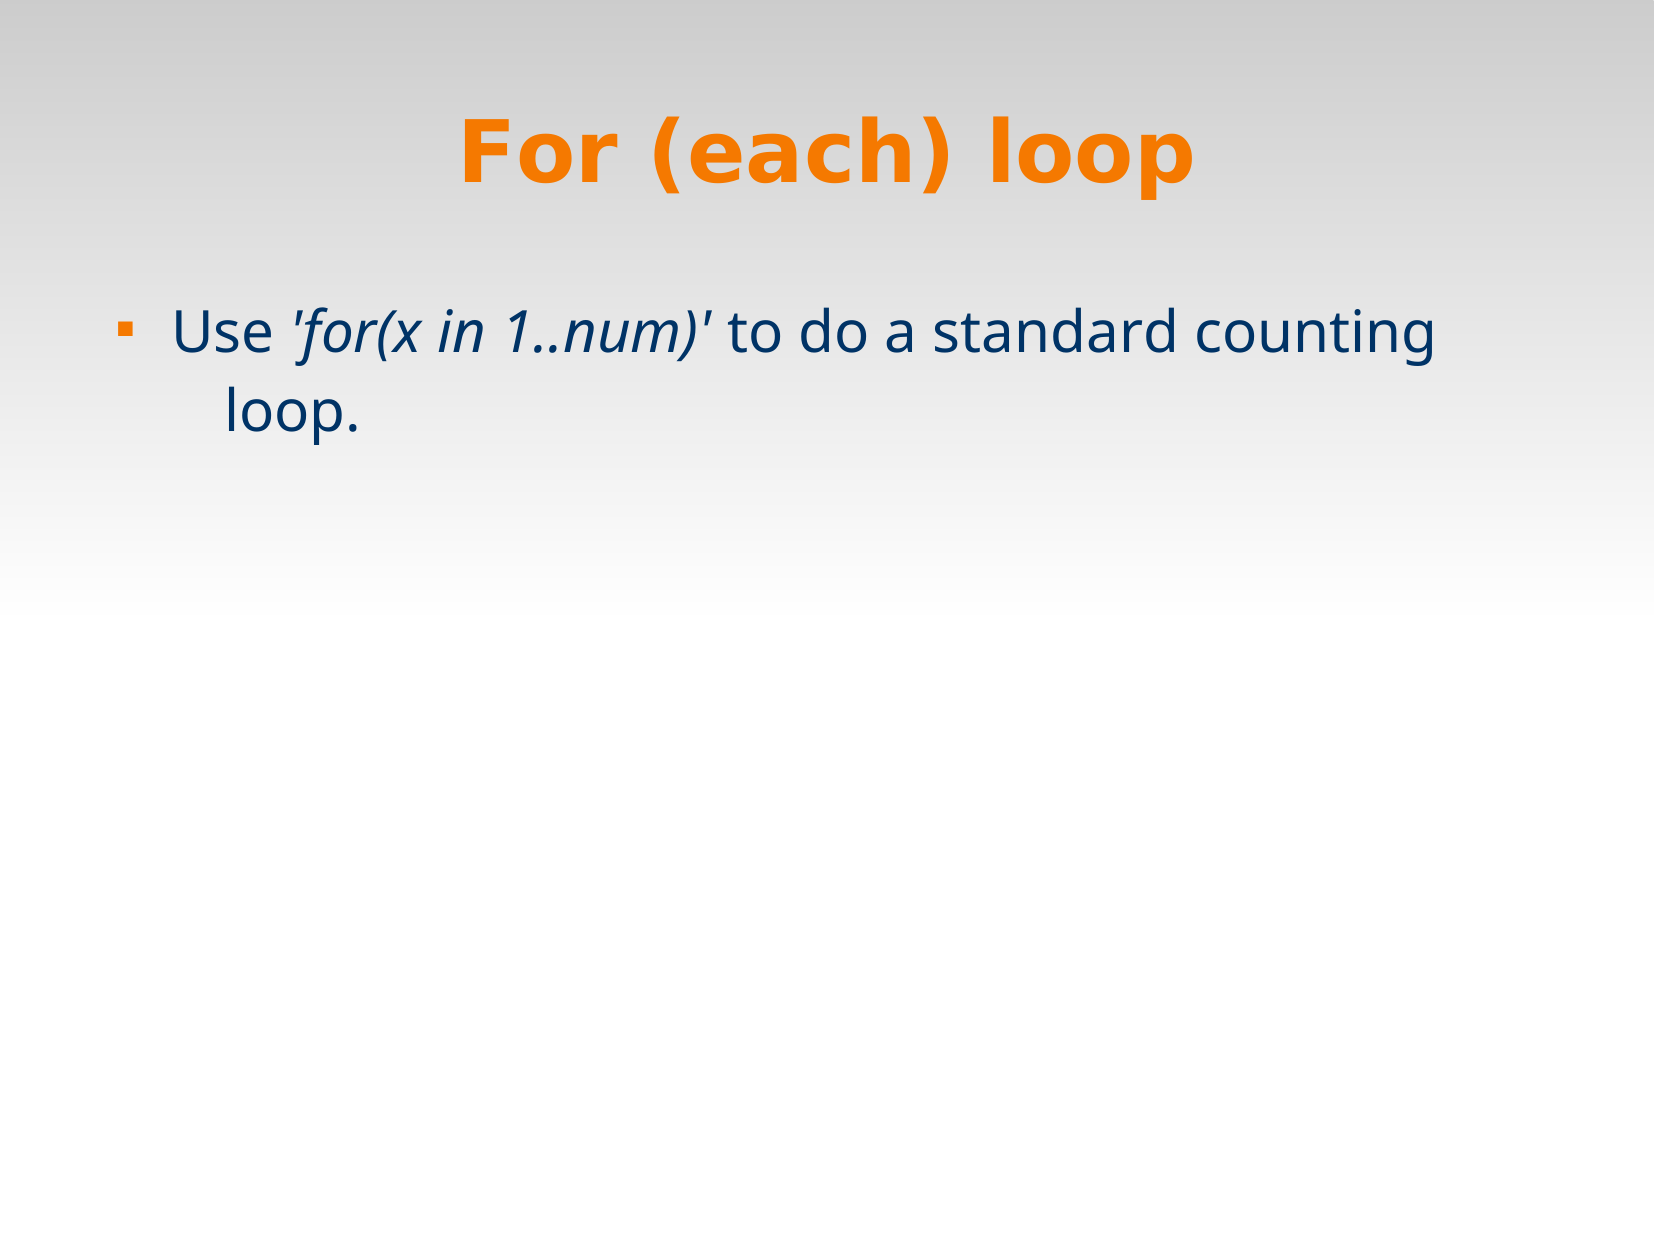

# For (each) loop
Use 'for(x in 1..num)' to do a standard counting loop.